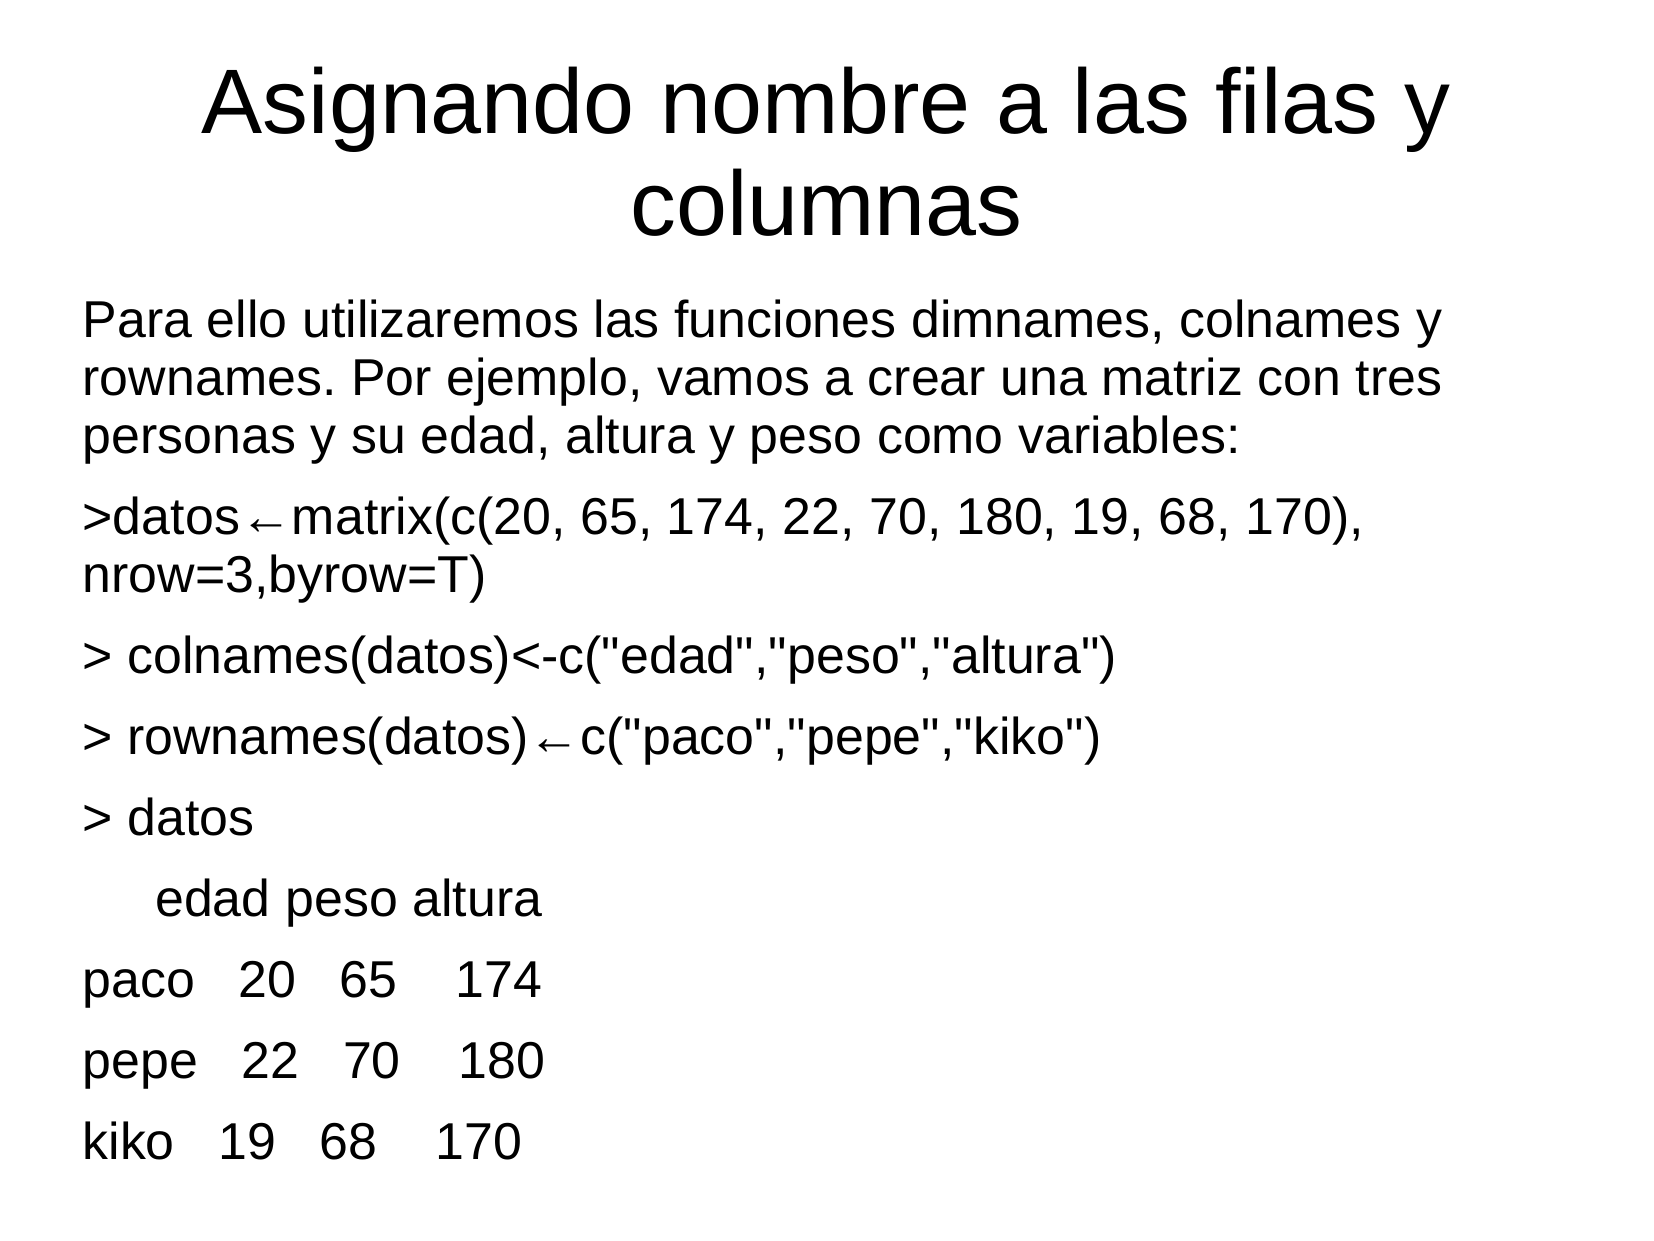

# Asignando nombre a las filas y columnas
Para ello utilizaremos las funciones dimnames, colnames y rownames. Por ejemplo, vamos a crear una matriz con tres personas y su edad, altura y peso como variables:
>datos←matrix(c(20, 65, 174, 22, 70, 180, 19, 68, 170), nrow=3,byrow=T)
> colnames(datos)<-c("edad","peso","altura")
> rownames(datos)←c("paco","pepe","kiko")
> datos
 edad peso altura
paco 20 65 174
pepe 22 70 180
kiko 19 68 170